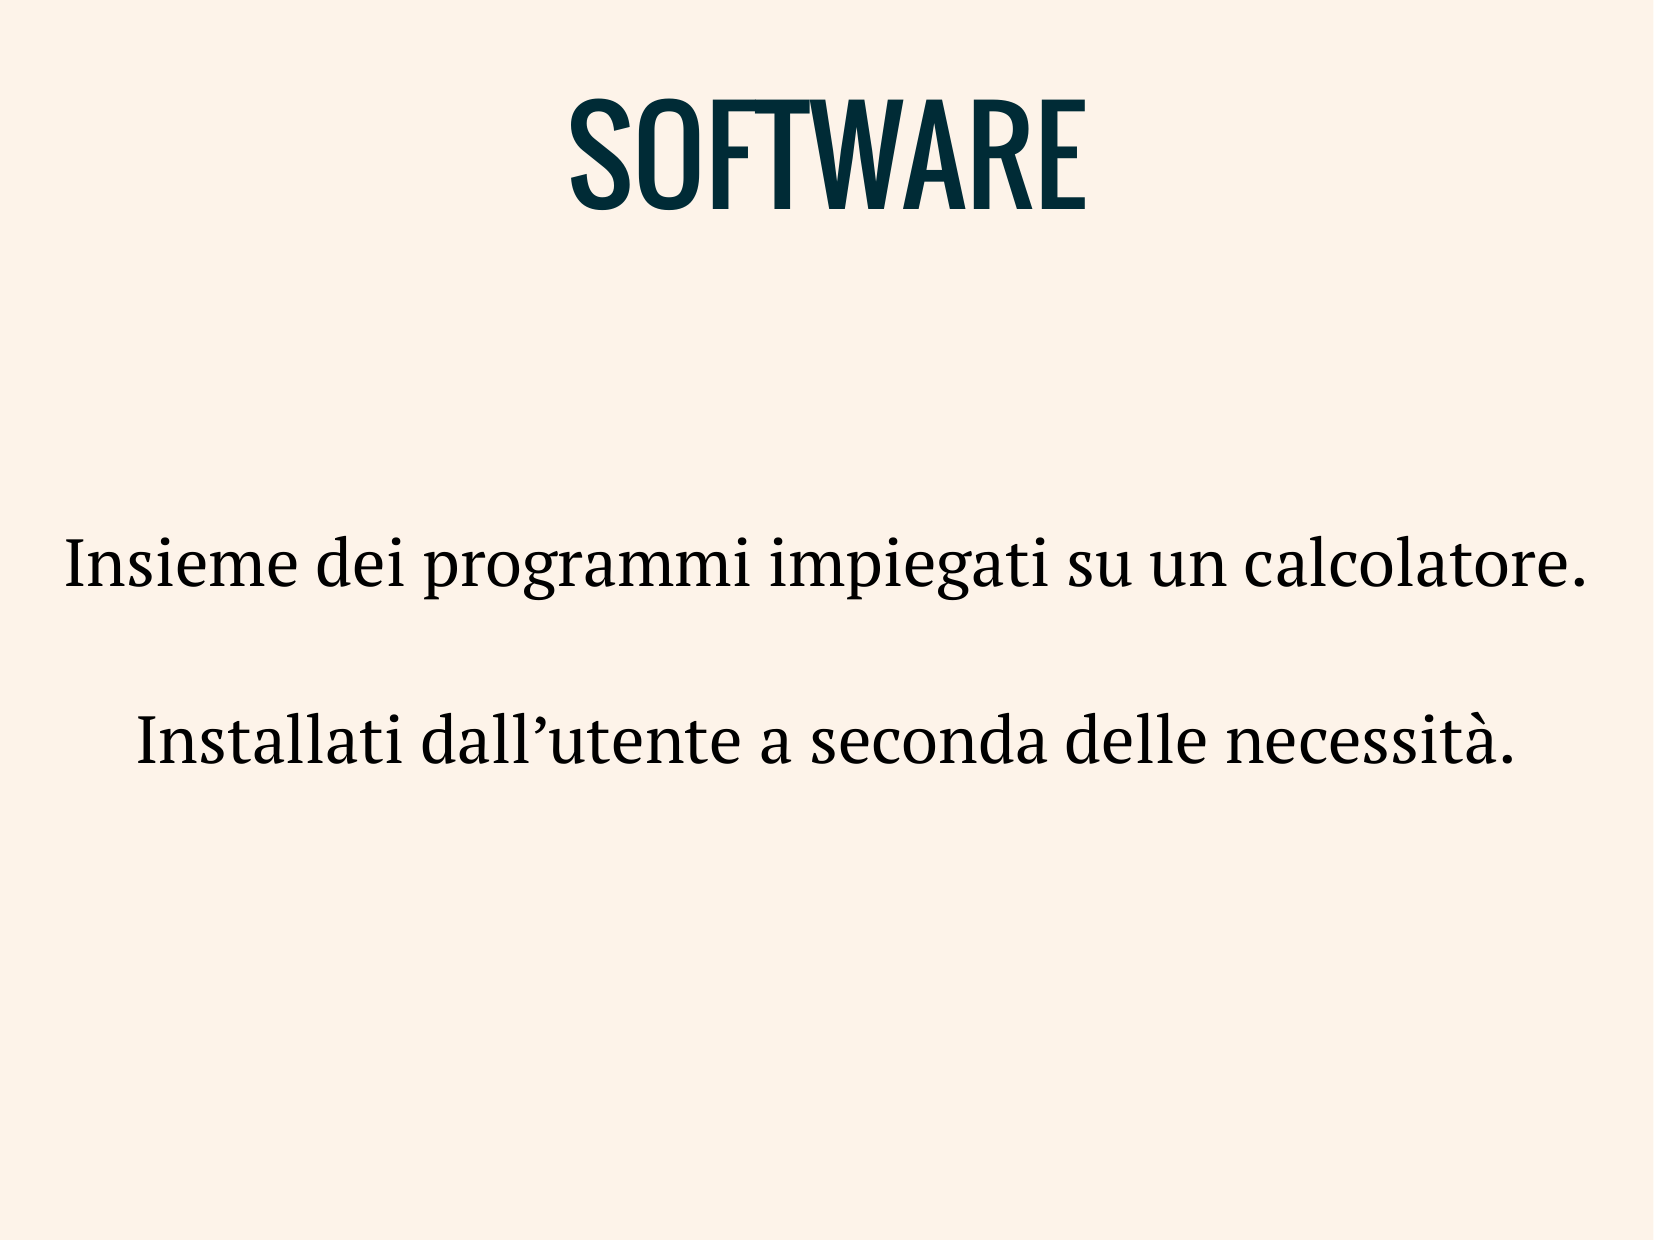

# Software
Insieme dei programmi impiegati su un calcolatore.
Installati dall’utente a seconda delle necessità.